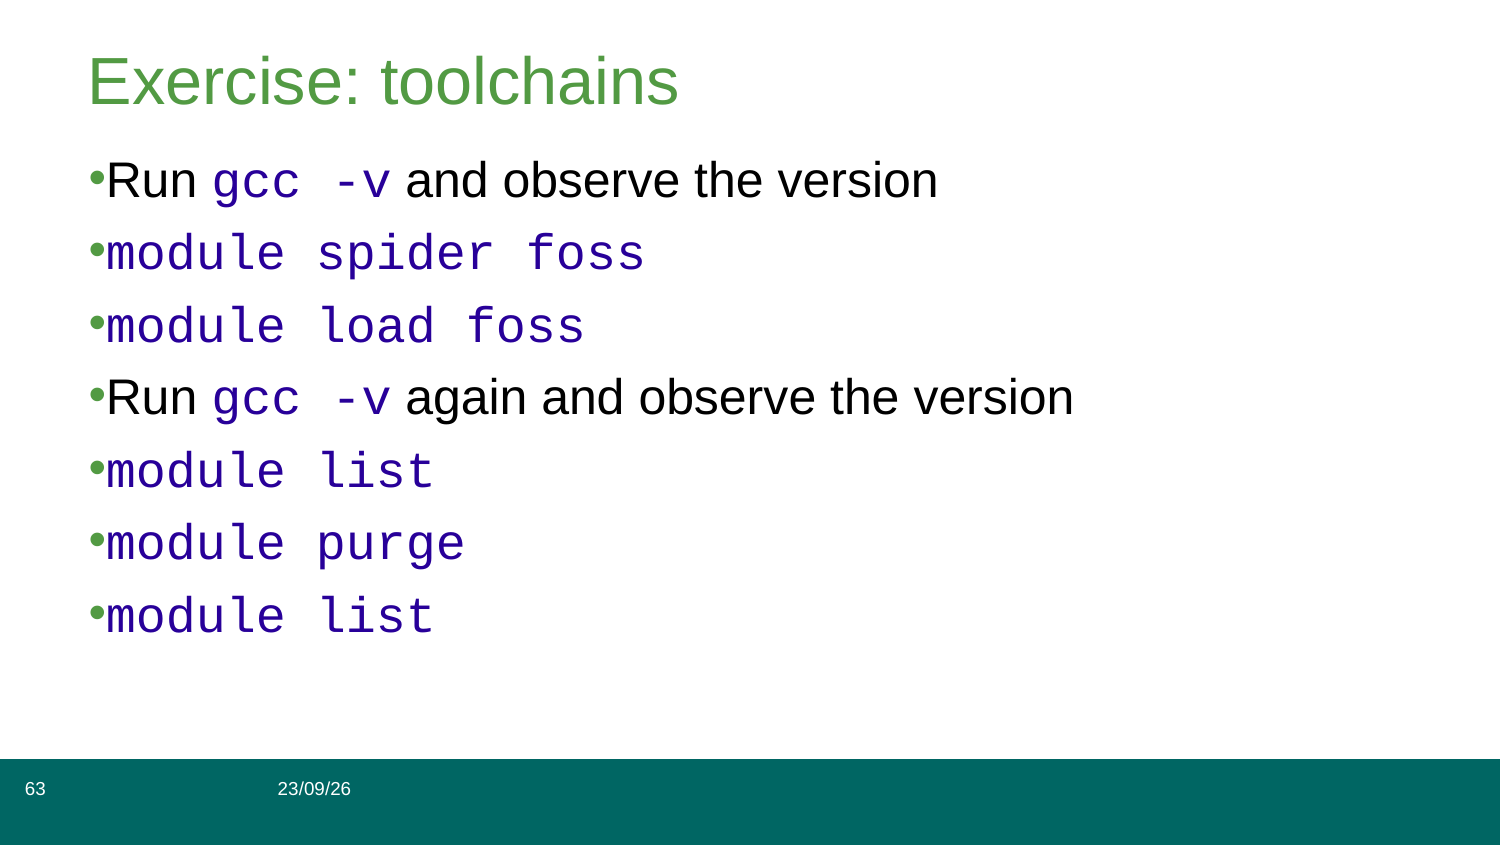

# Exercise: toolchains
Run gcc -v and observe the version
module spider foss
module load foss
Run gcc -v again and observe the version
module list
module purge
module list